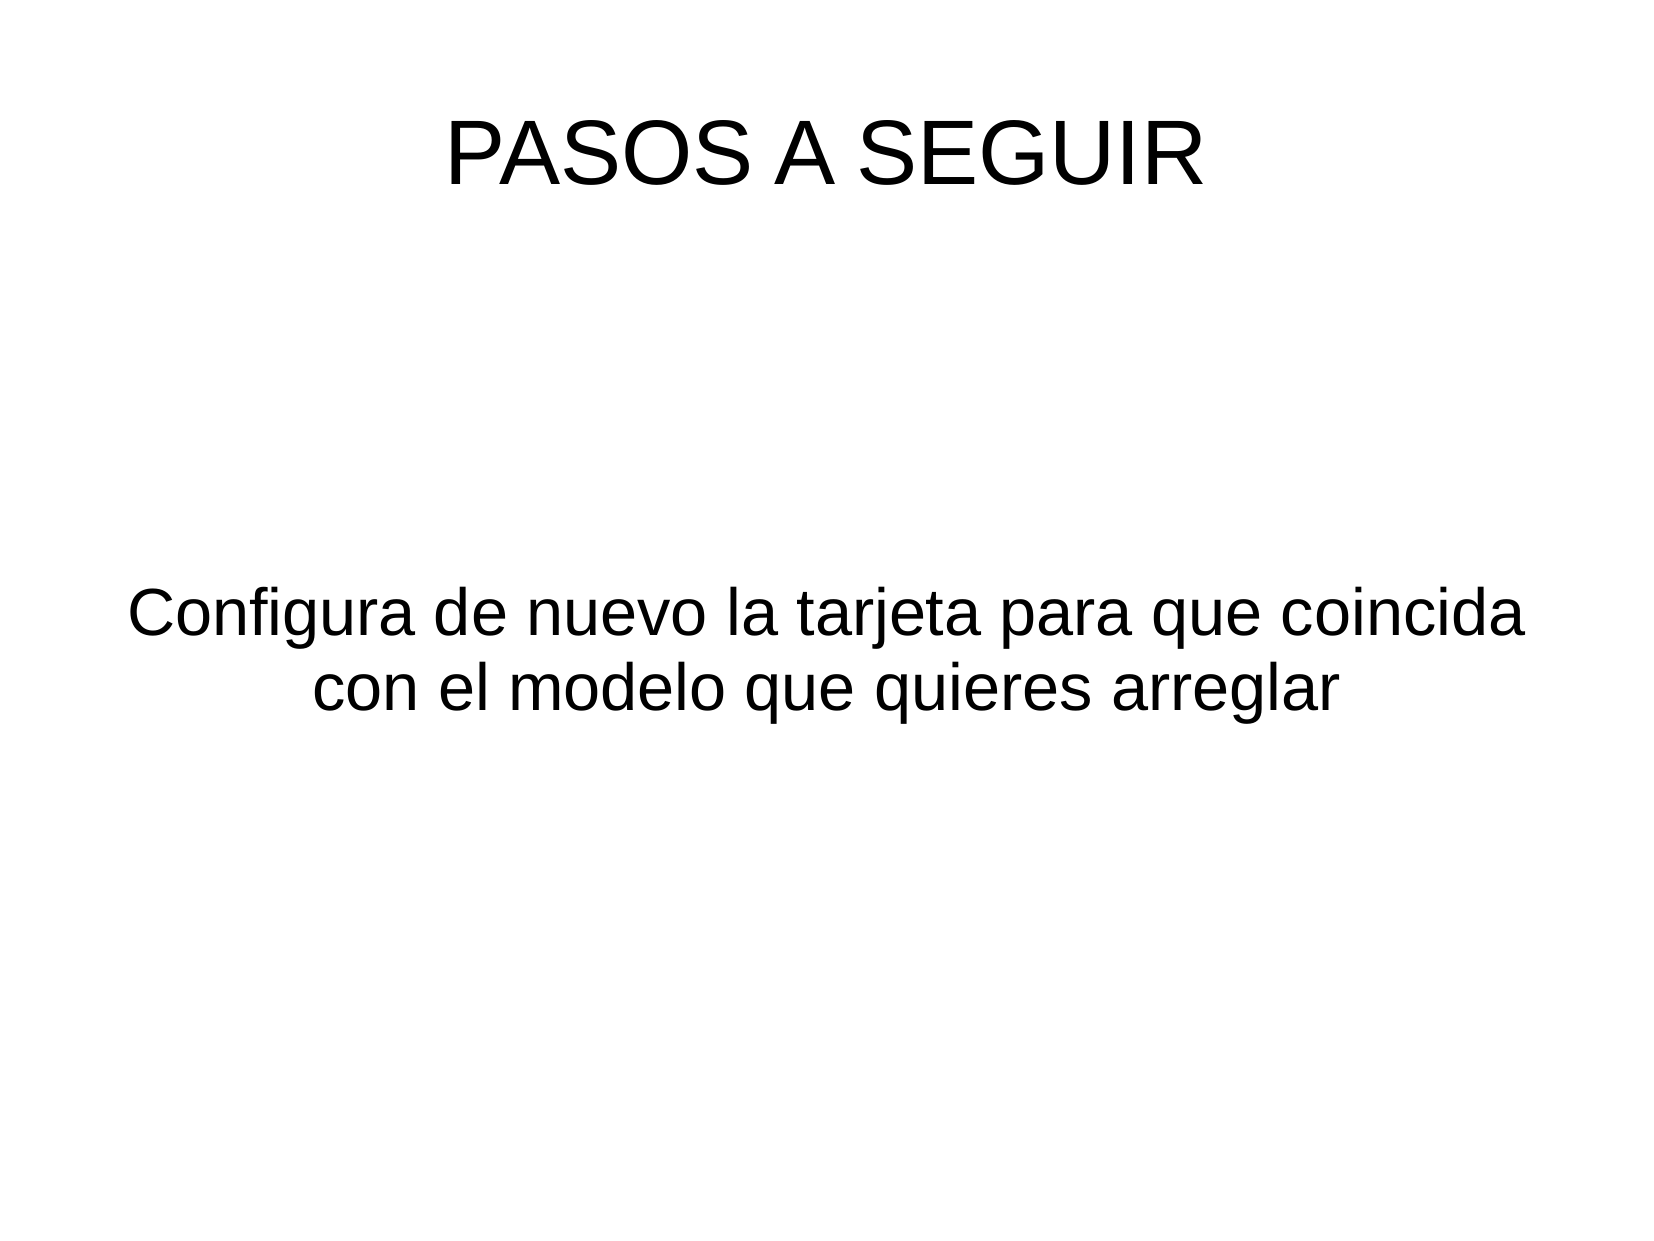

# PASOS A SEGUIR
Configura de nuevo la tarjeta para que coincida con el modelo que quieres arreglar